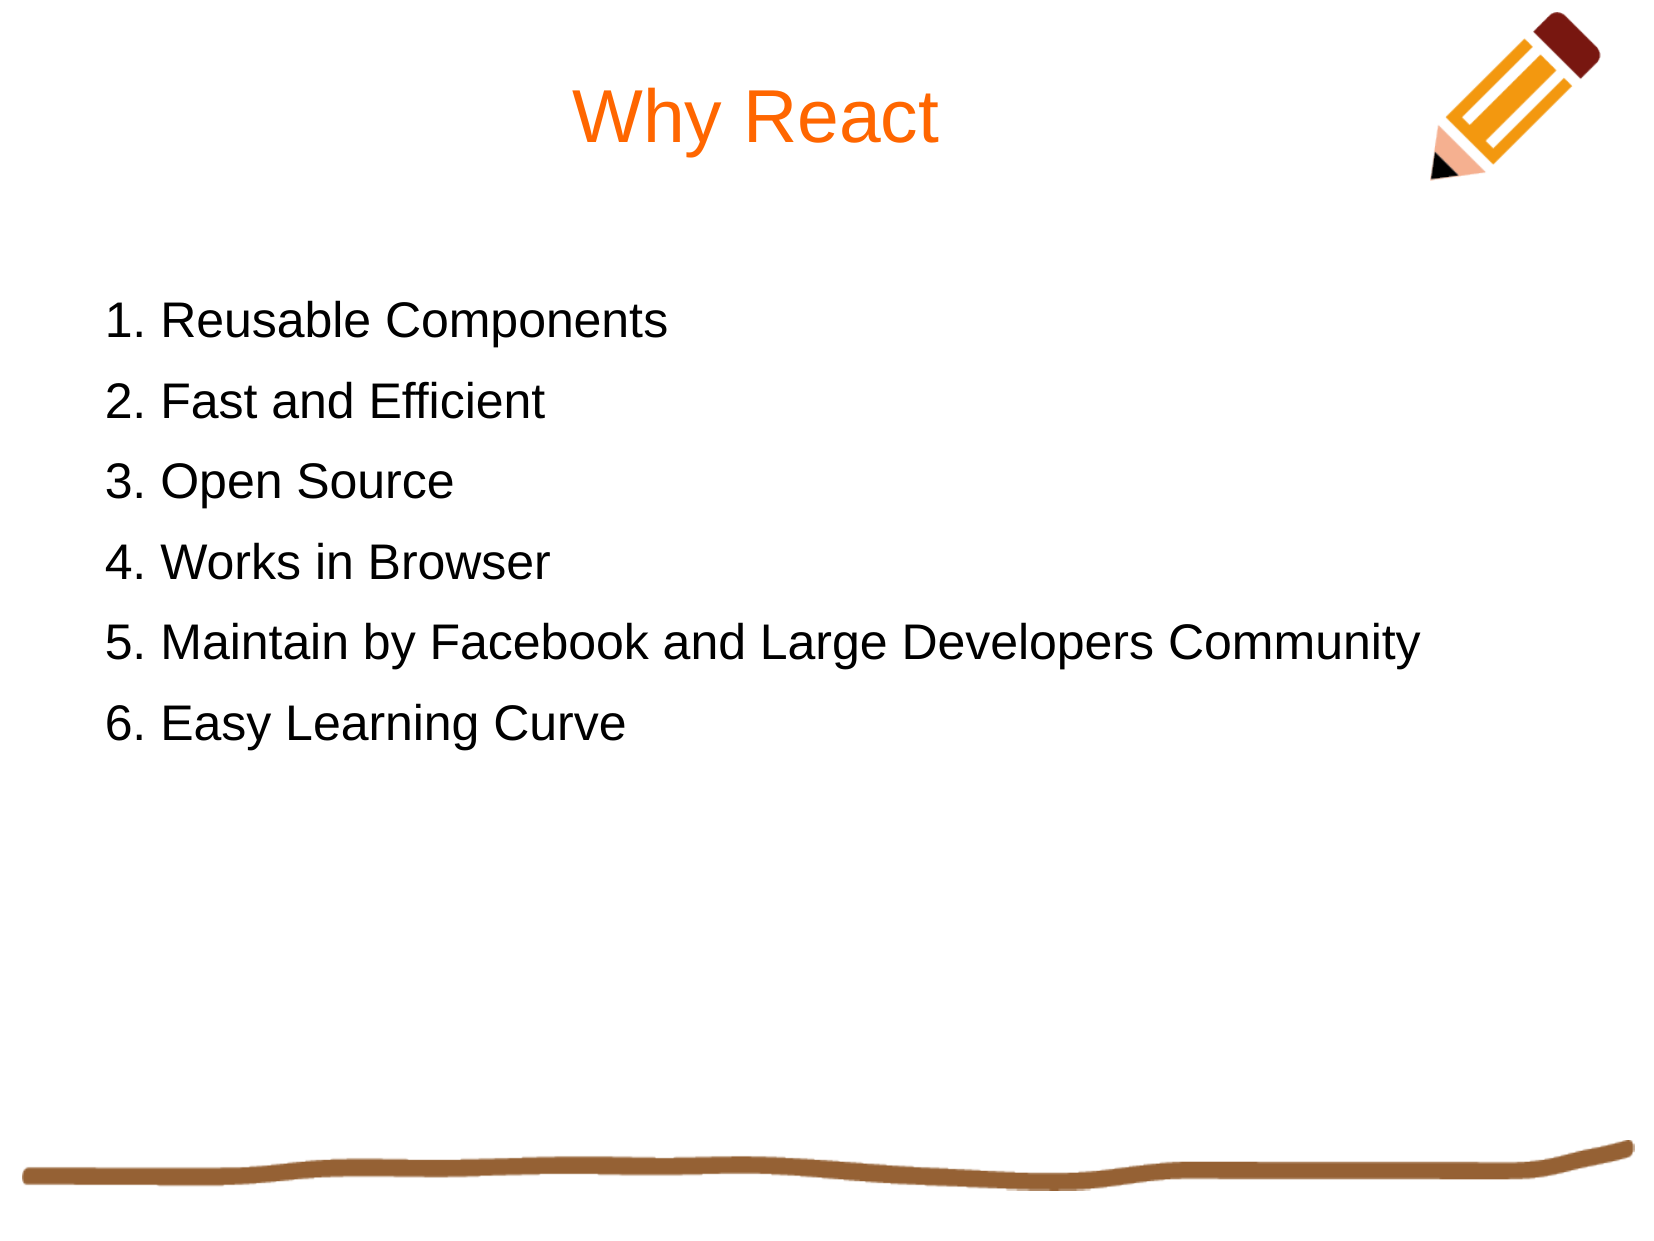

# Why React
1. Reusable Components
2. Fast and Efficient
3. Open Source
4. Works in Browser
5. Maintain by Facebook and Large Developers Community
6. Easy Learning Curve